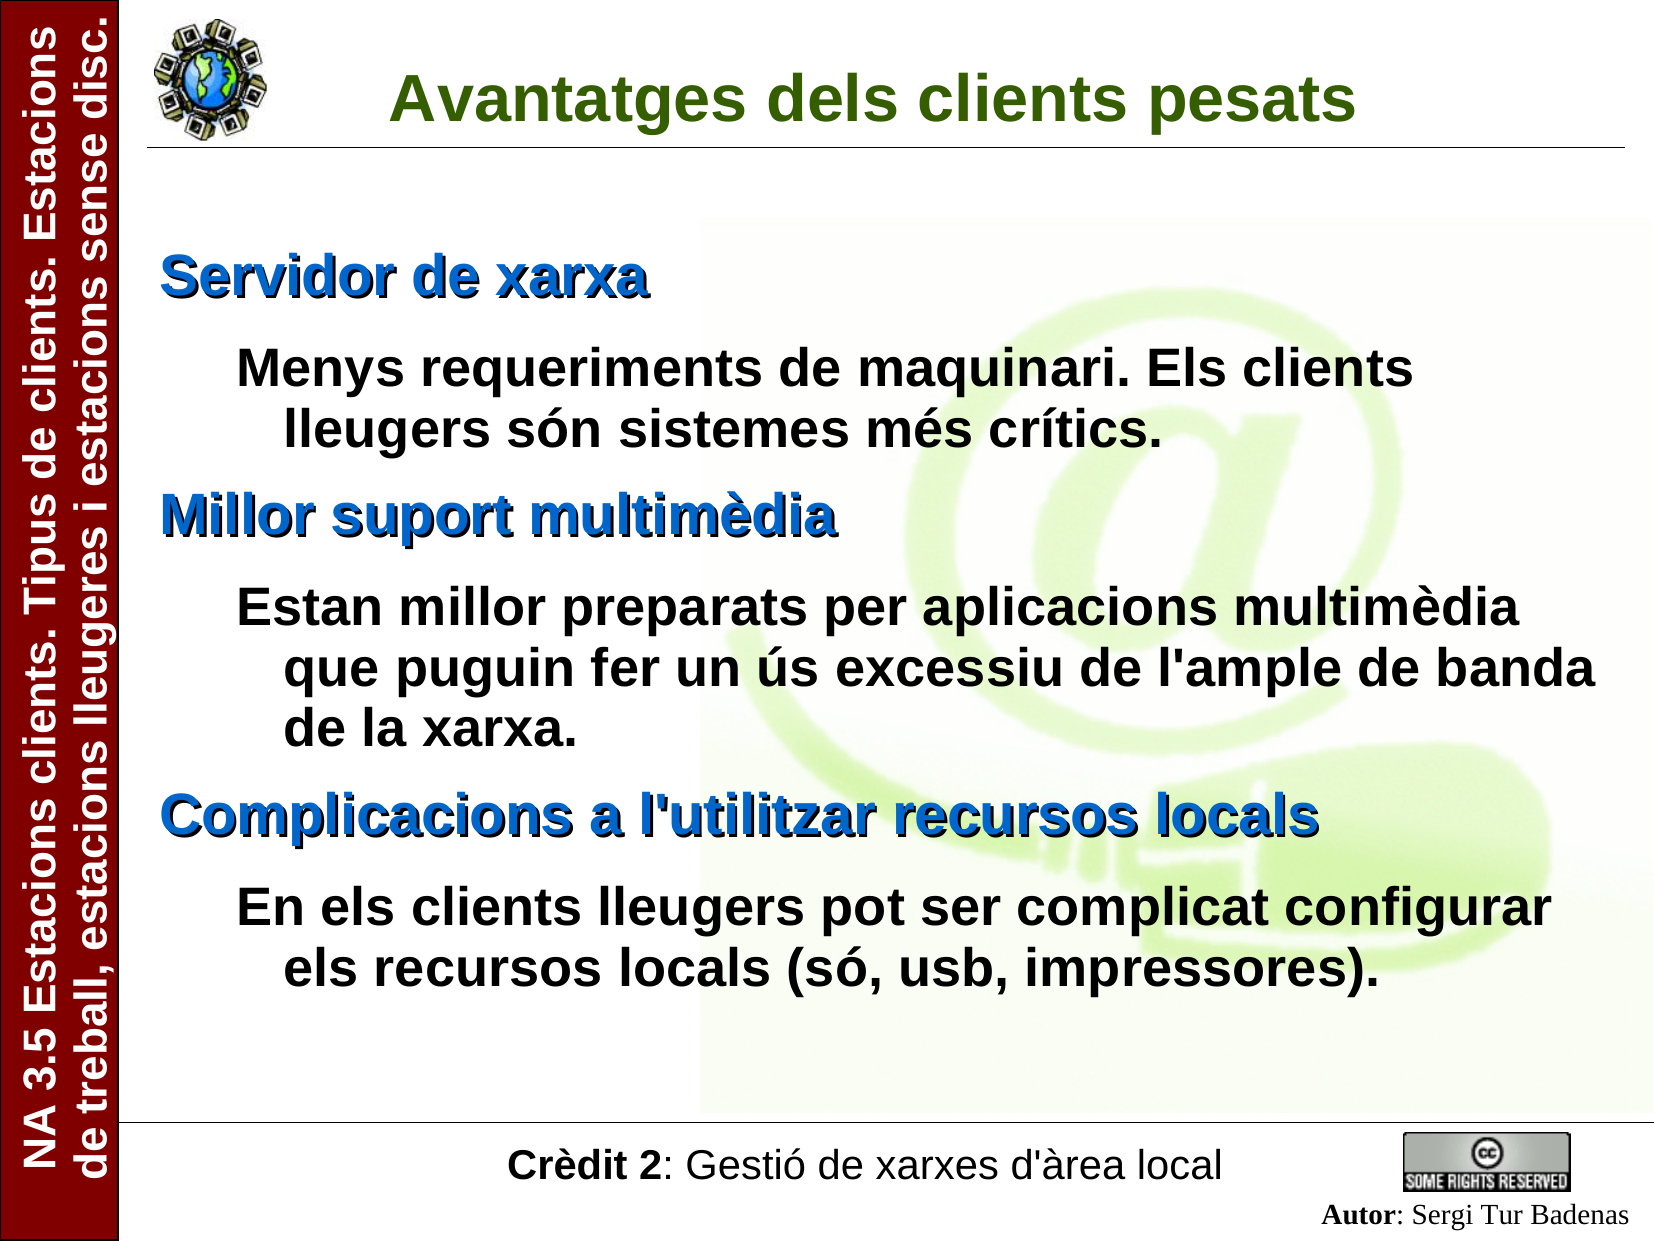

# Avantatges dels clients pesats
Servidor de xarxa
Menys requeriments de maquinari. Els clients lleugers són sistemes més crítics.
Millor suport multimèdia
Estan millor preparats per aplicacions multimèdia que puguin fer un ús excessiu de l'ample de banda de la xarxa.
Complicacions a l'utilitzar recursos locals
En els clients lleugers pot ser complicat configurar els recursos locals (só, usb, impressores).